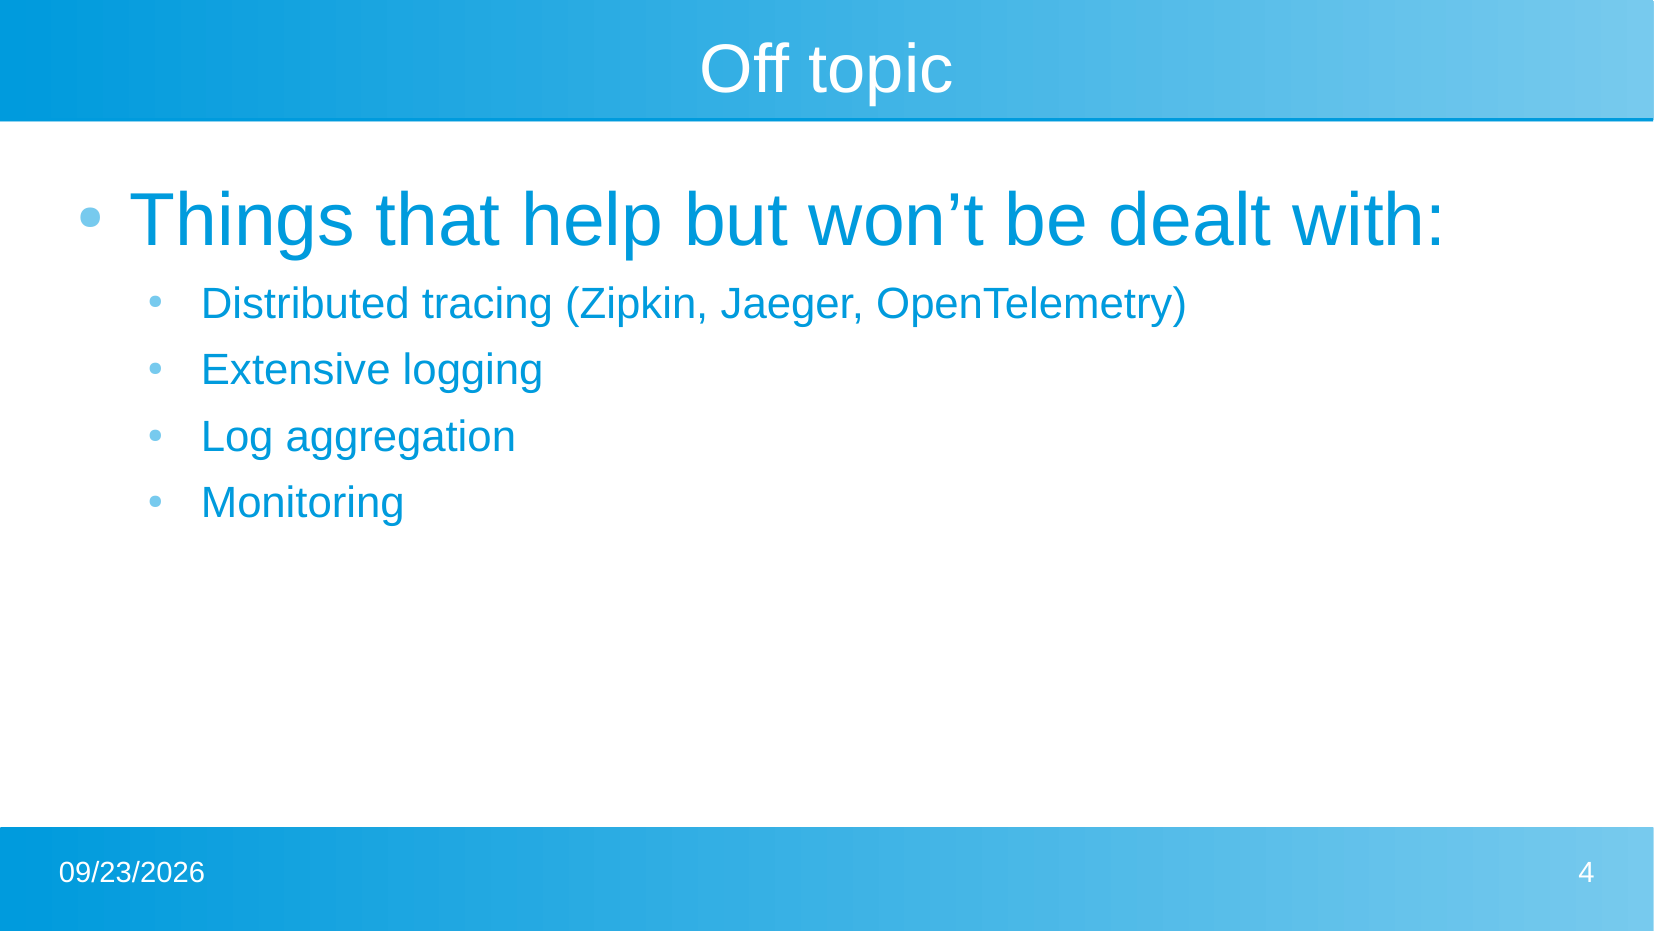

# Off topic
Things that help but won’t be dealt with:
Distributed tracing (Zipkin, Jaeger, OpenTelemetry)
Extensive logging
Log aggregation
Monitoring
4